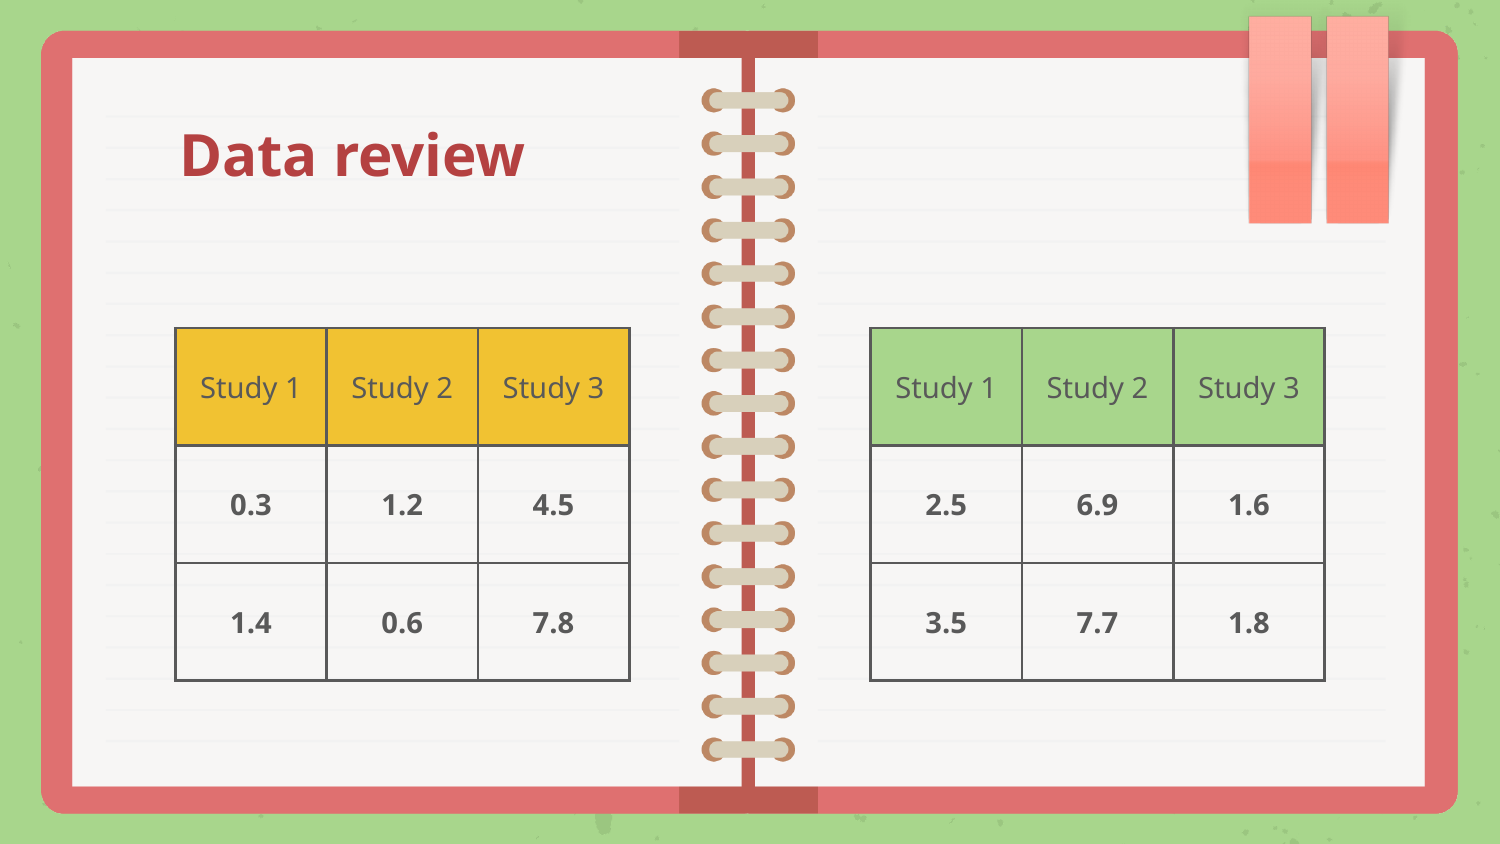

# Data review
| Study 1 | Study 2 | Study 3 |
| --- | --- | --- |
| 0.3 | 1.2 | 4.5 |
| 1.4 | 0.6 | 7.8 |
| Study 1 | Study 2 | Study 3 |
| --- | --- | --- |
| 2.5 | 6.9 | 1.6 |
| 3.5 | 7.7 | 1.8 |